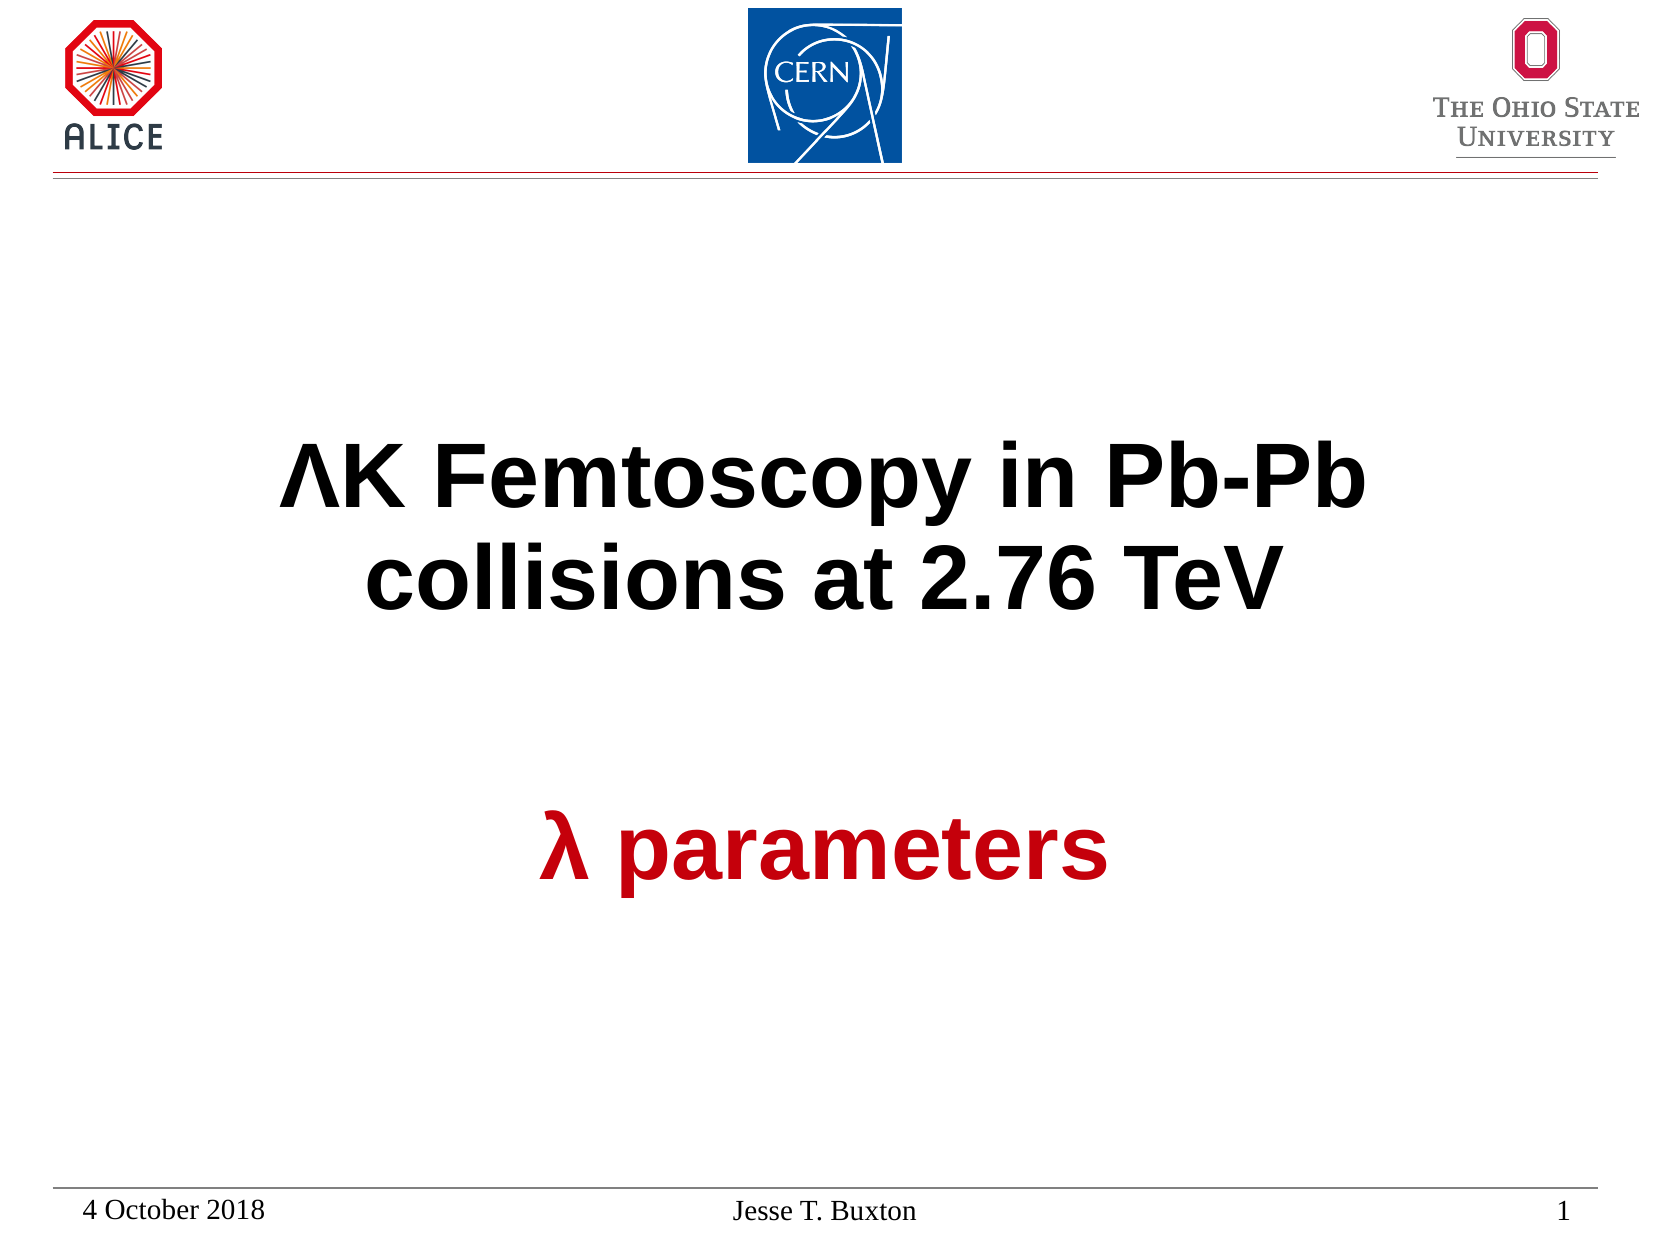

# ΛK Femtoscopy in Pb-Pb collisions at 2.76 TeV λ parameters
4 October 2018
Jesse T. Buxton
1